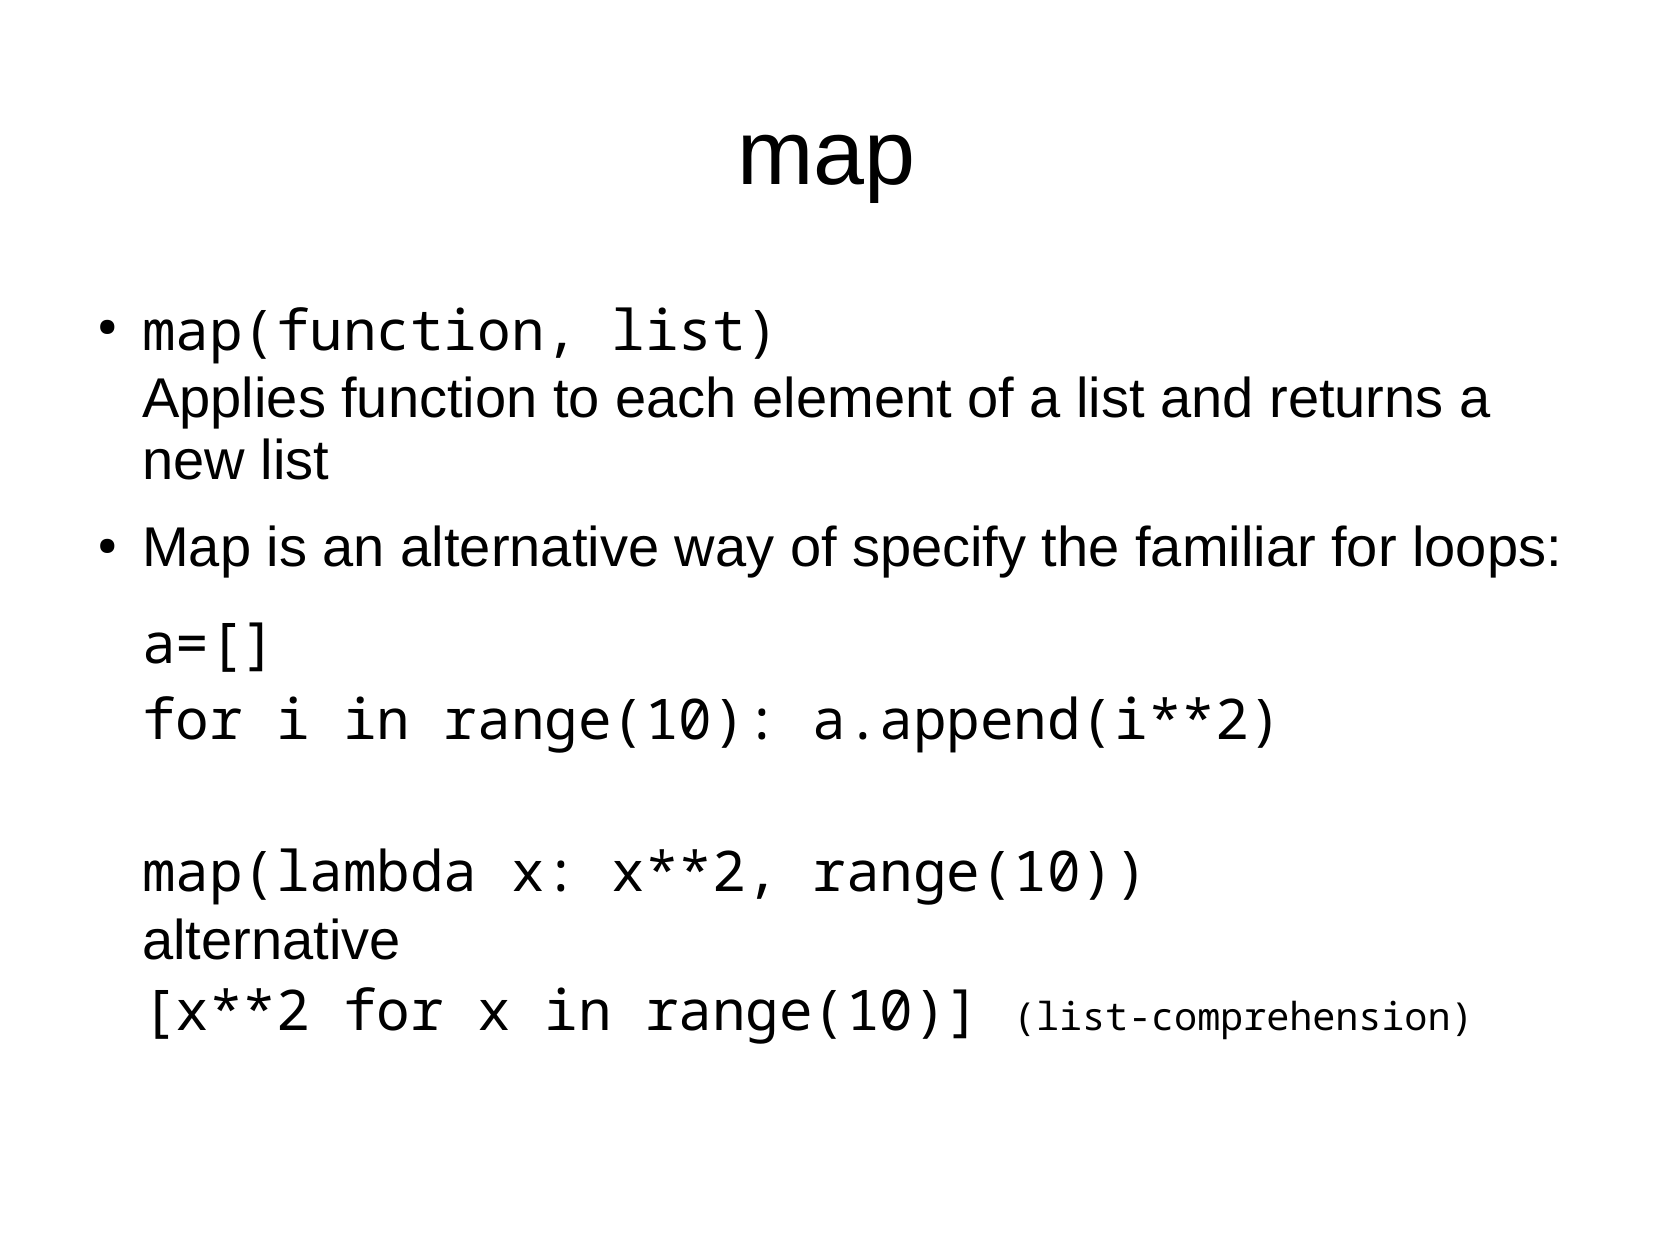

# map
map(function, list)
Applies function to each element of a list and returns a new list
Map is an alternative way of specify the familiar for loops:
a=[]
for i in range(10): a.append(i**2)
map(lambda x: x**2, range(10))
alternative
[x**2 for x in range(10)] (list-comprehension)